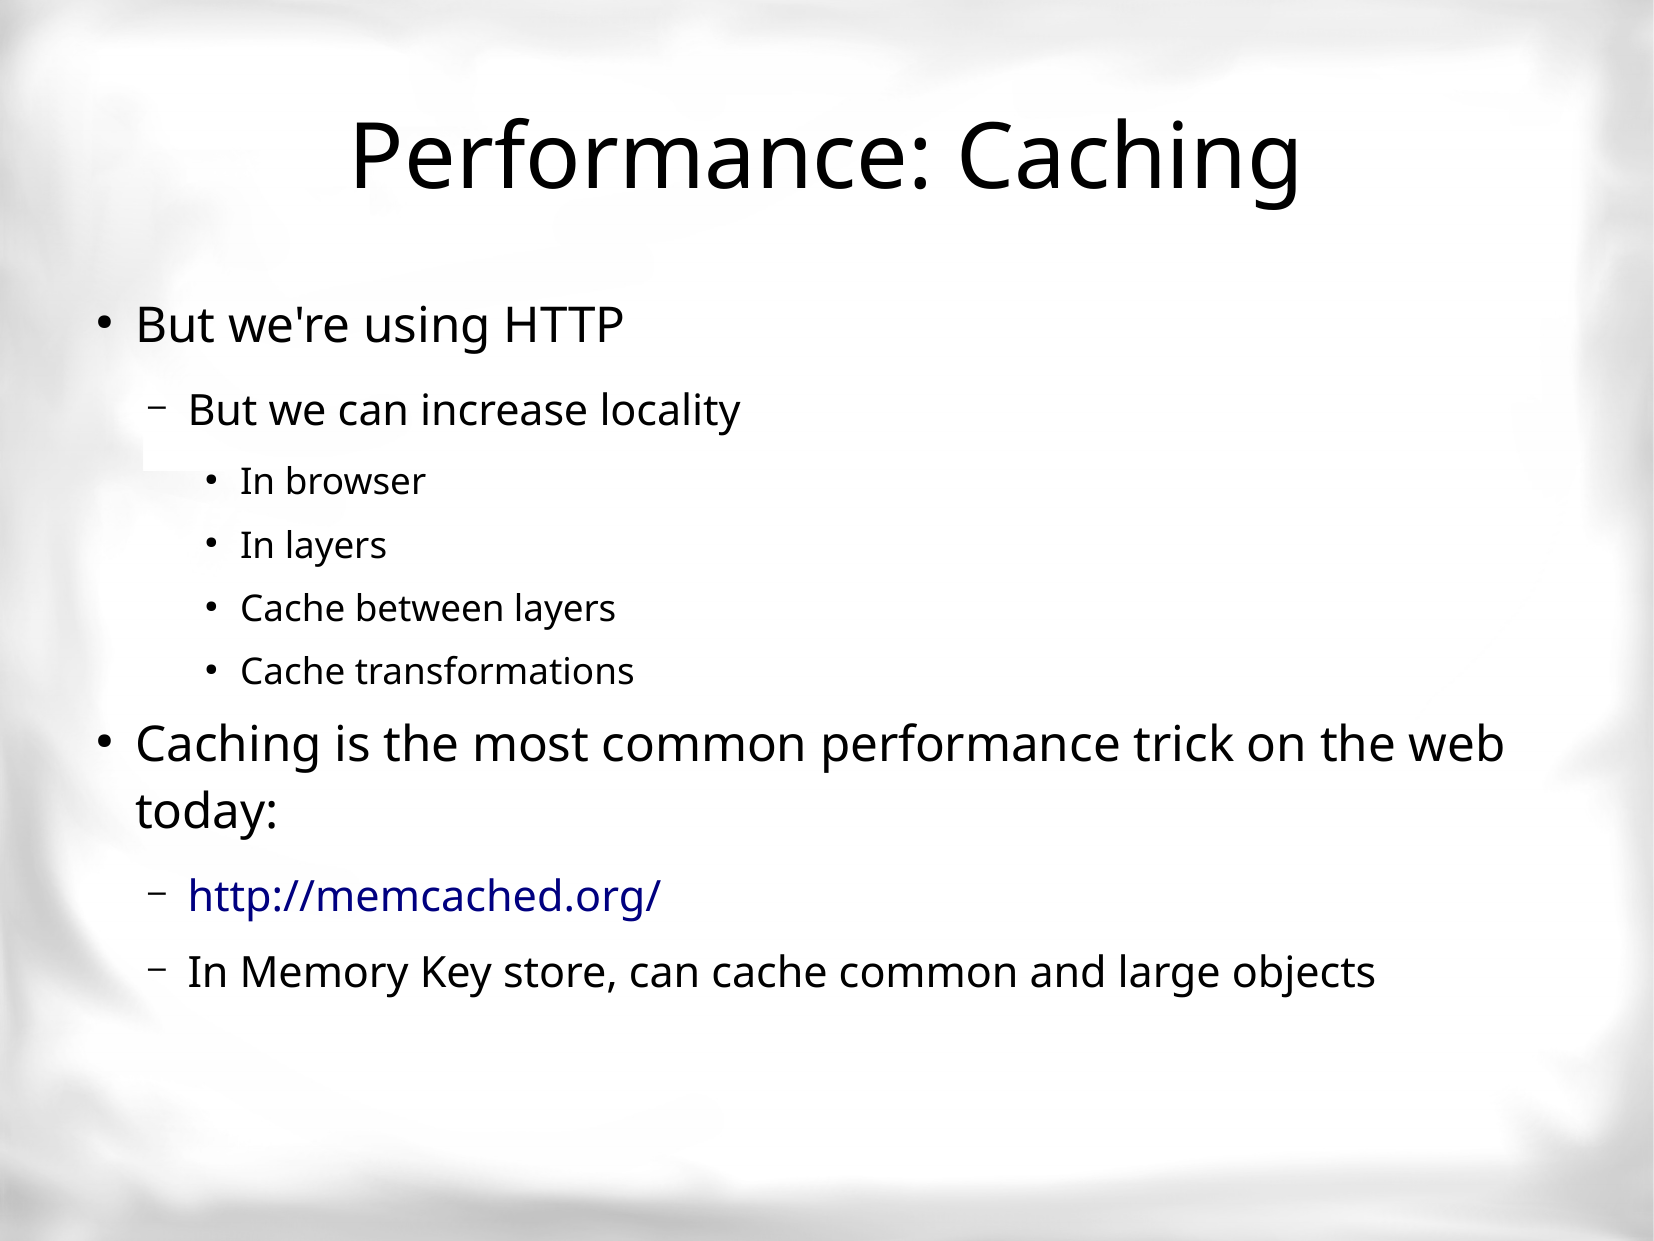

# Performance: Caching
But we're using HTTP
But we can increase locality
In browser
In layers
Cache between layers
Cache transformations
Caching is the most common performance trick on the web today:
http://memcached.org/
In Memory Key store, can cache common and large objects